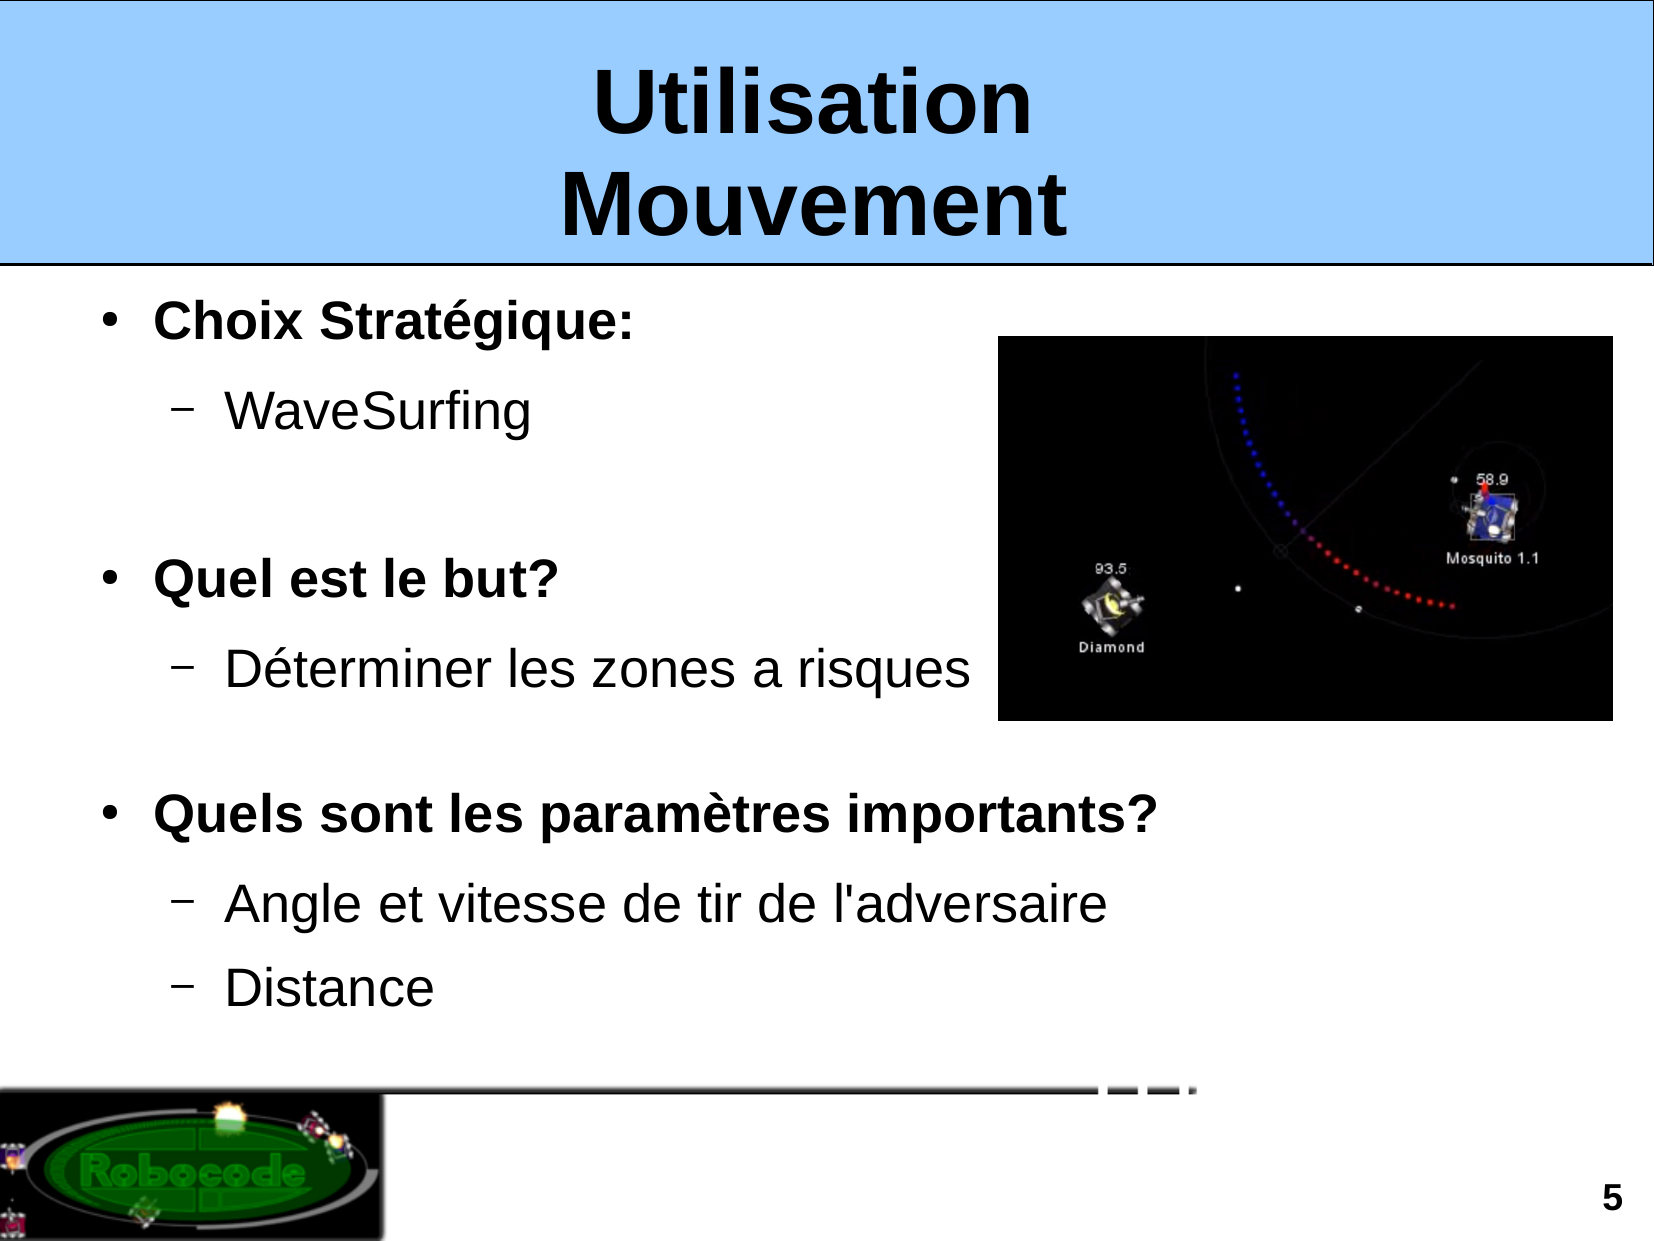

# Utilisation Mouvement
Choix Stratégique:
WaveSurfing
Quel est le but?
Déterminer les zones a risques
Quels sont les paramètres importants?
Angle et vitesse de tir de l'adversaire
Distance